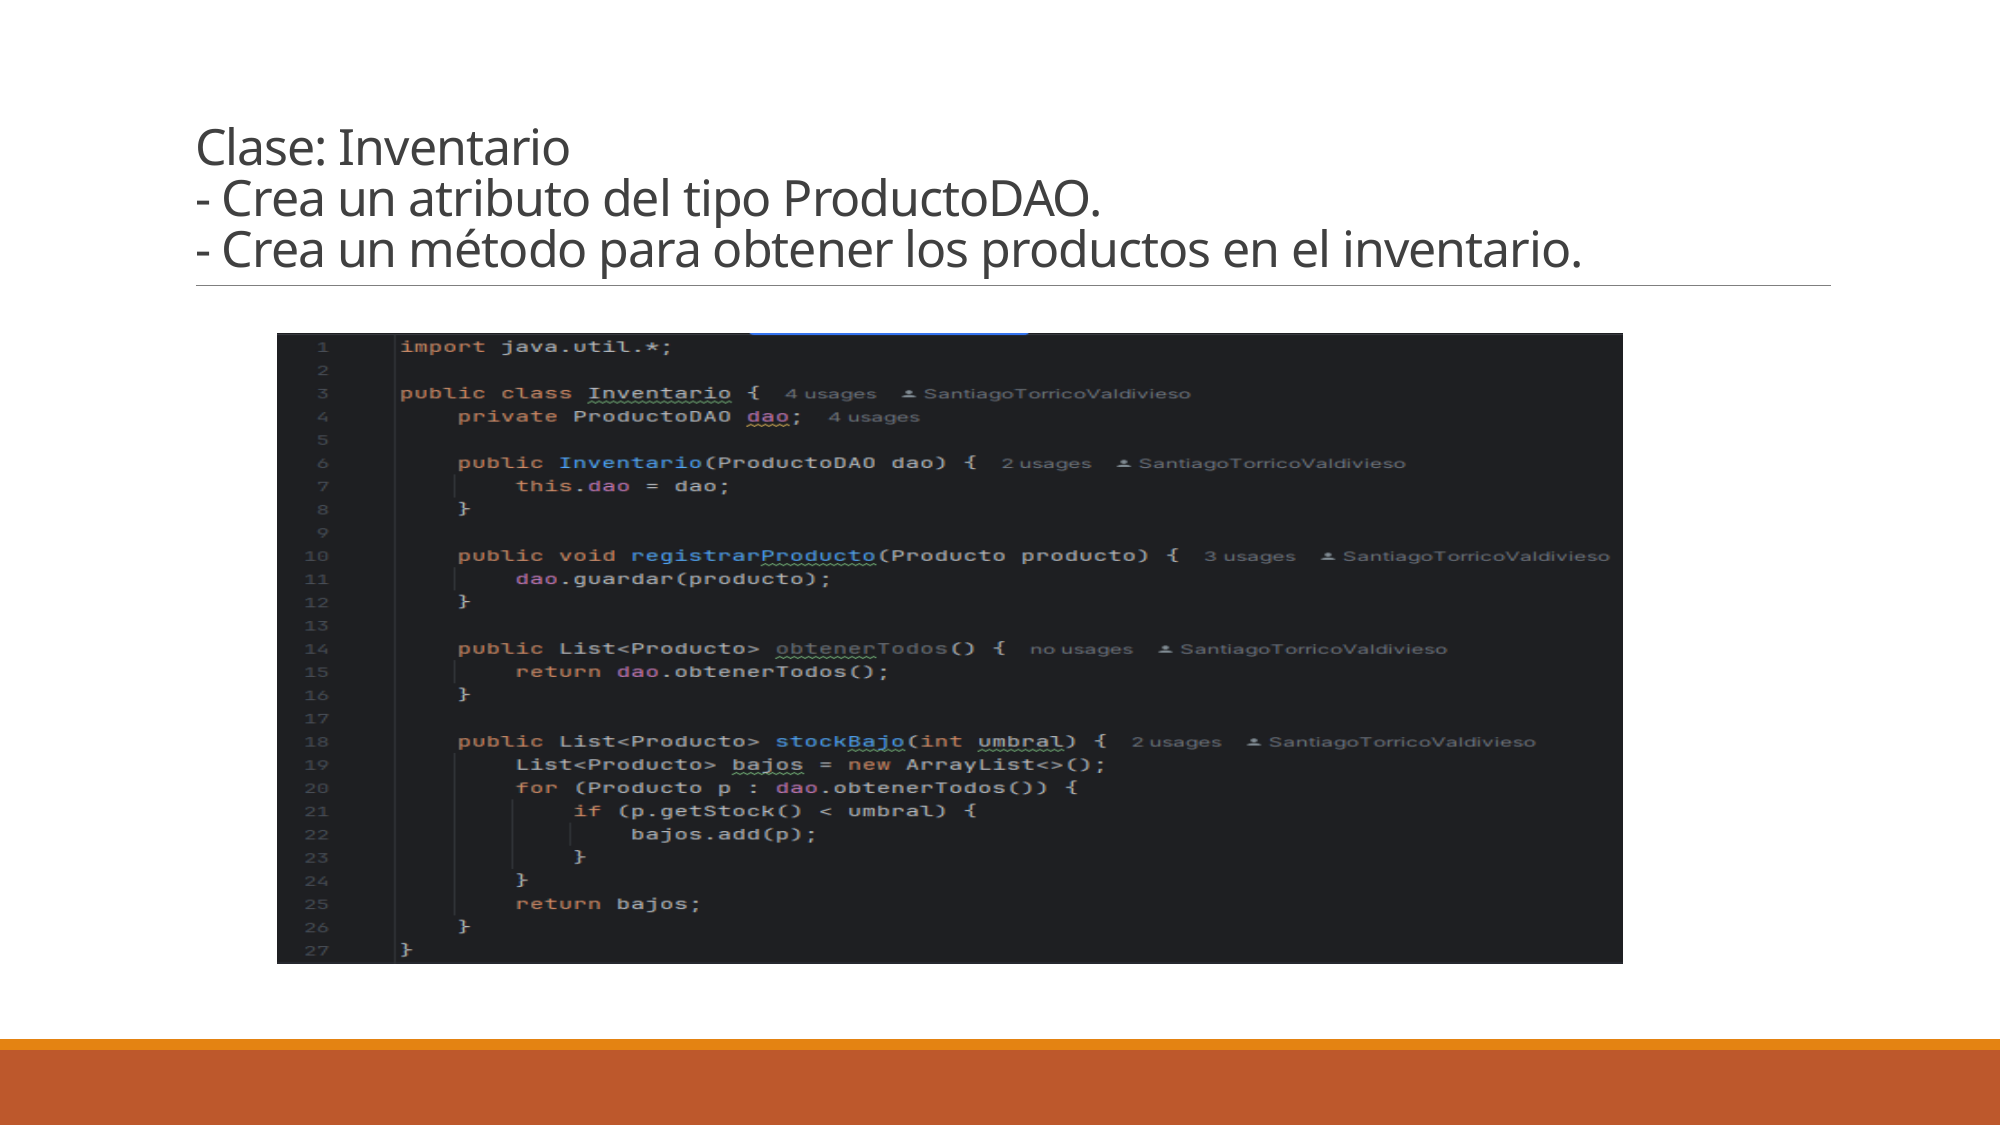

# Clase: Inventario - Crea un atributo del tipo ProductoDAO. - Crea un método para obtener los productos en el inventario.